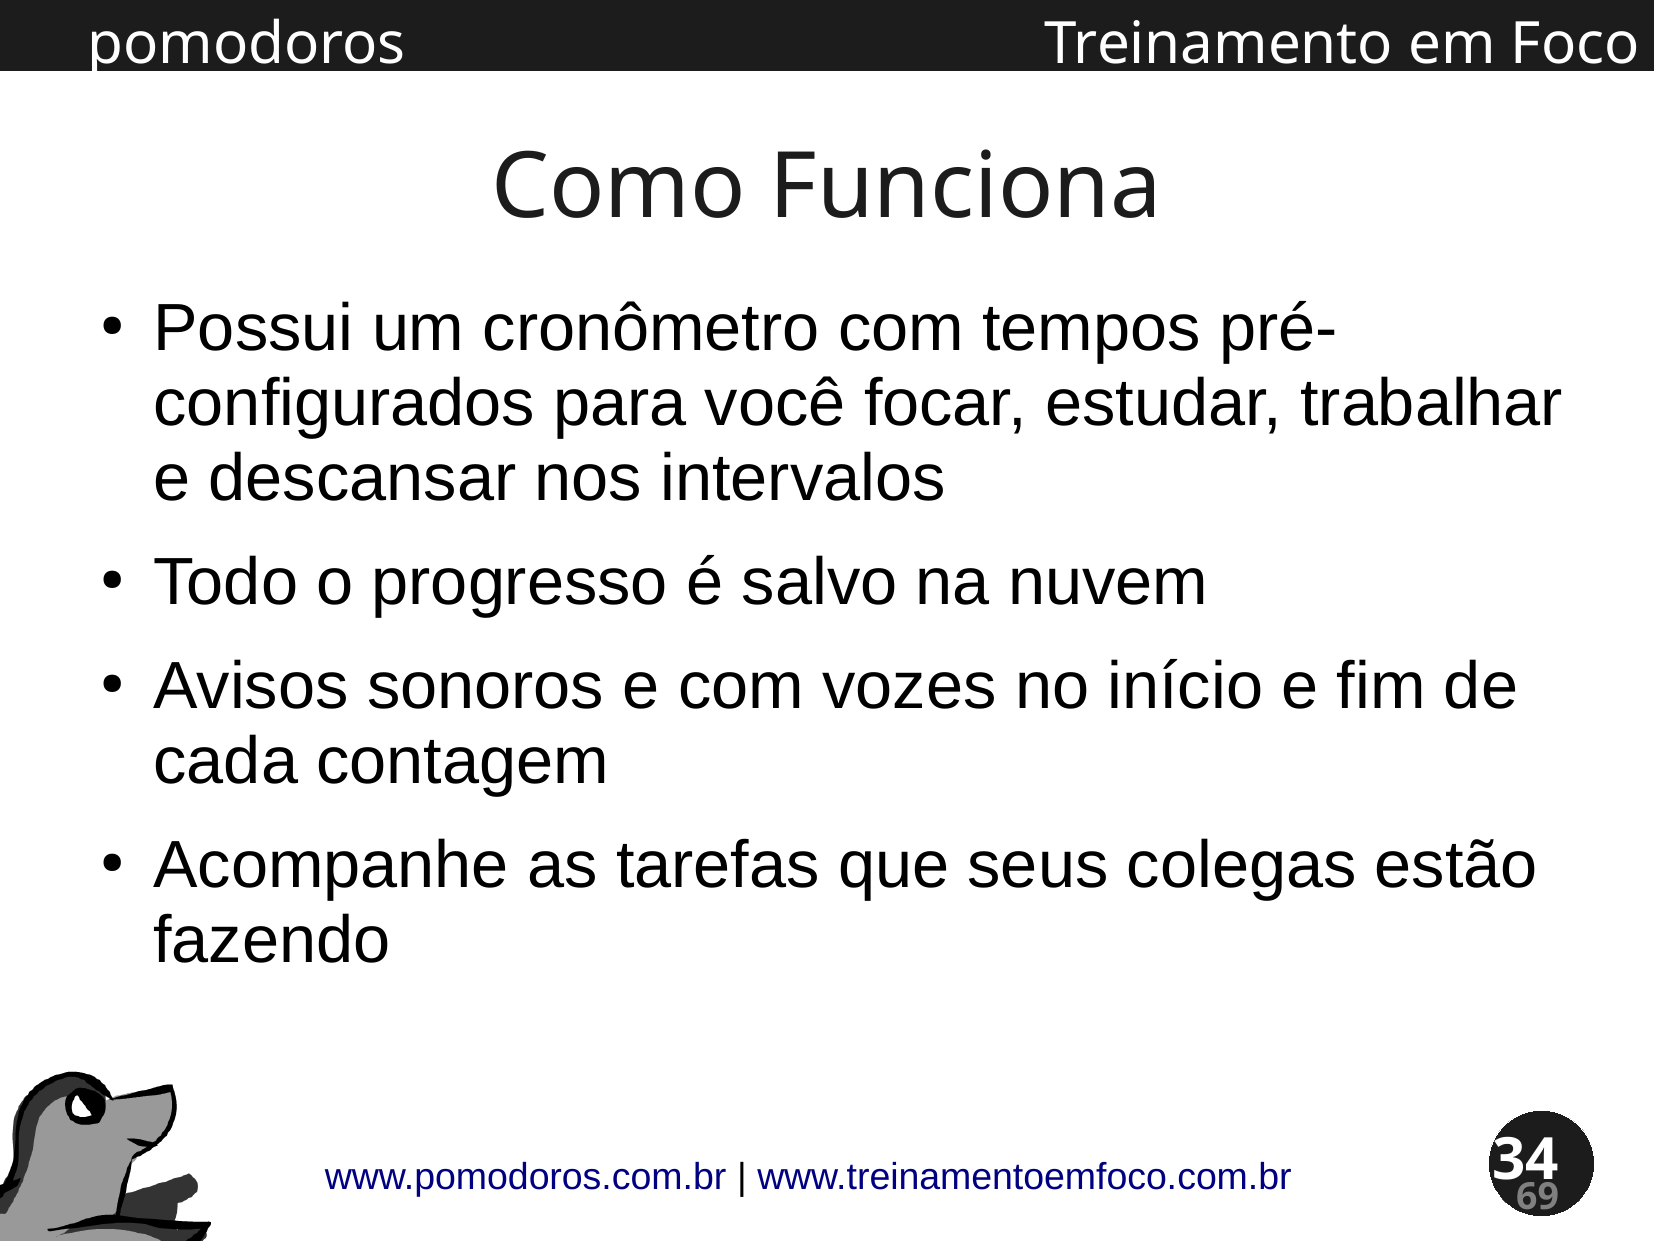

# Como Funciona
Possui um cronômetro com tempos pré-configurados para você focar, estudar, trabalhar e descansar nos intervalos
Todo o progresso é salvo na nuvem
Avisos sonoros e com vozes no início e fim de cada contagem
Acompanhe as tarefas que seus colegas estão fazendo